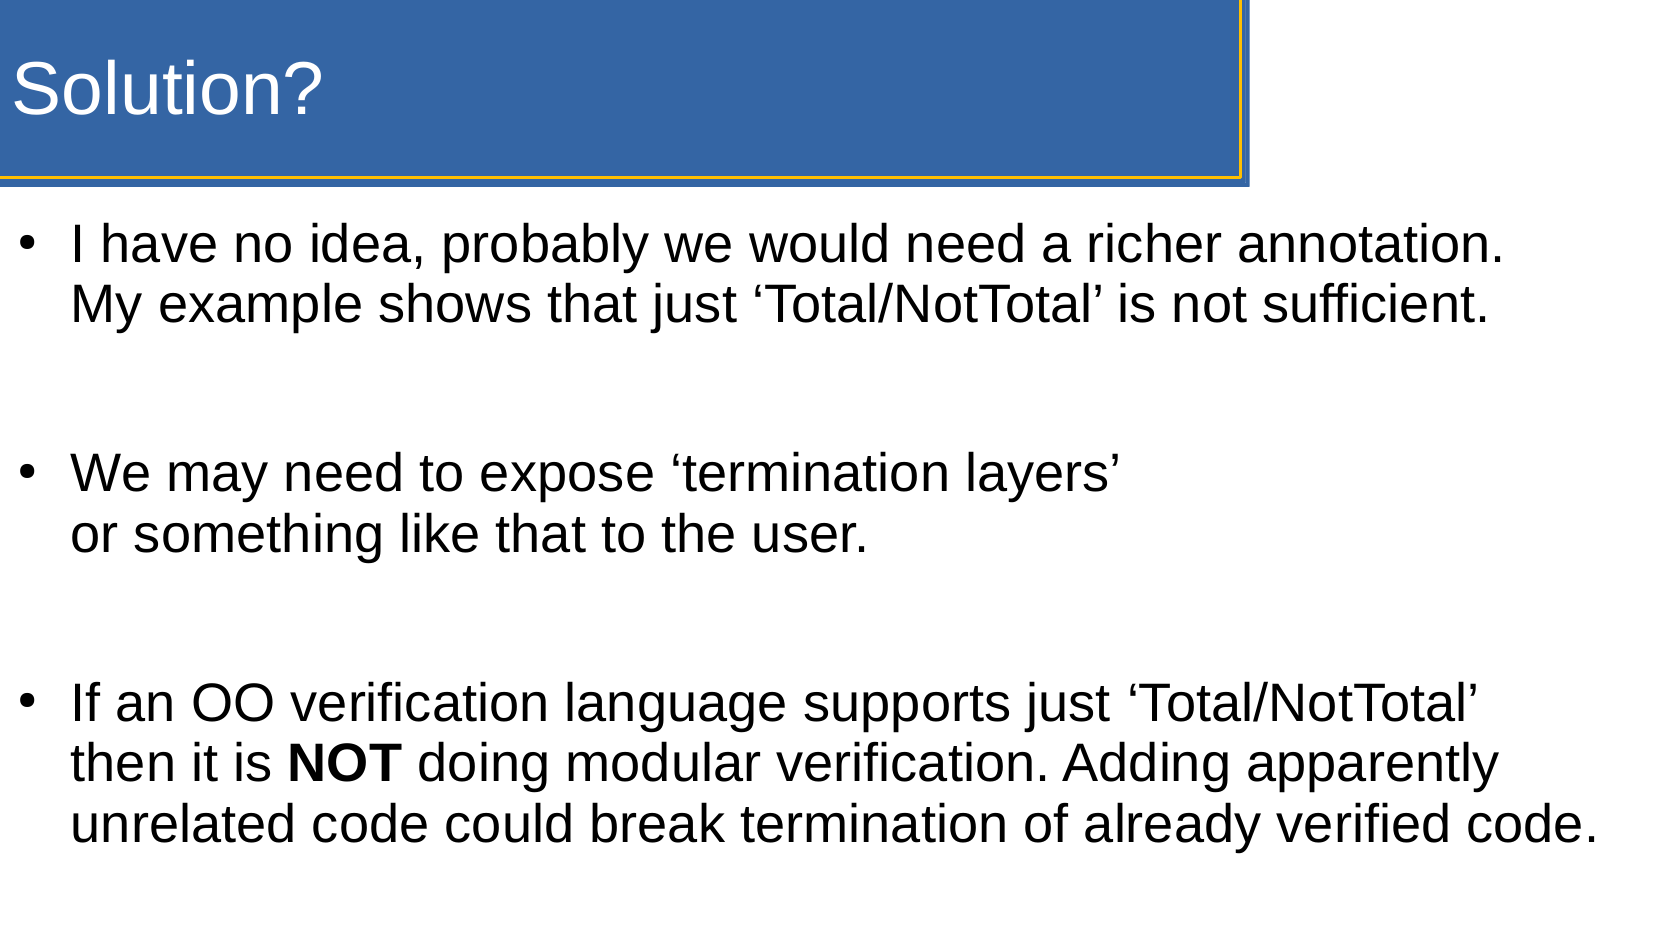

# Solution?
I have no idea, probably we would need a richer annotation.
My example shows that just ‘Total/NotTotal’ is not sufficient.
We may need to expose ‘termination layers’
or something like that to the user.
If an OO verification language supports just ‘Total/NotTotal’
then it is NOT doing modular verification. Adding apparently unrelated code could break termination of already verified code.